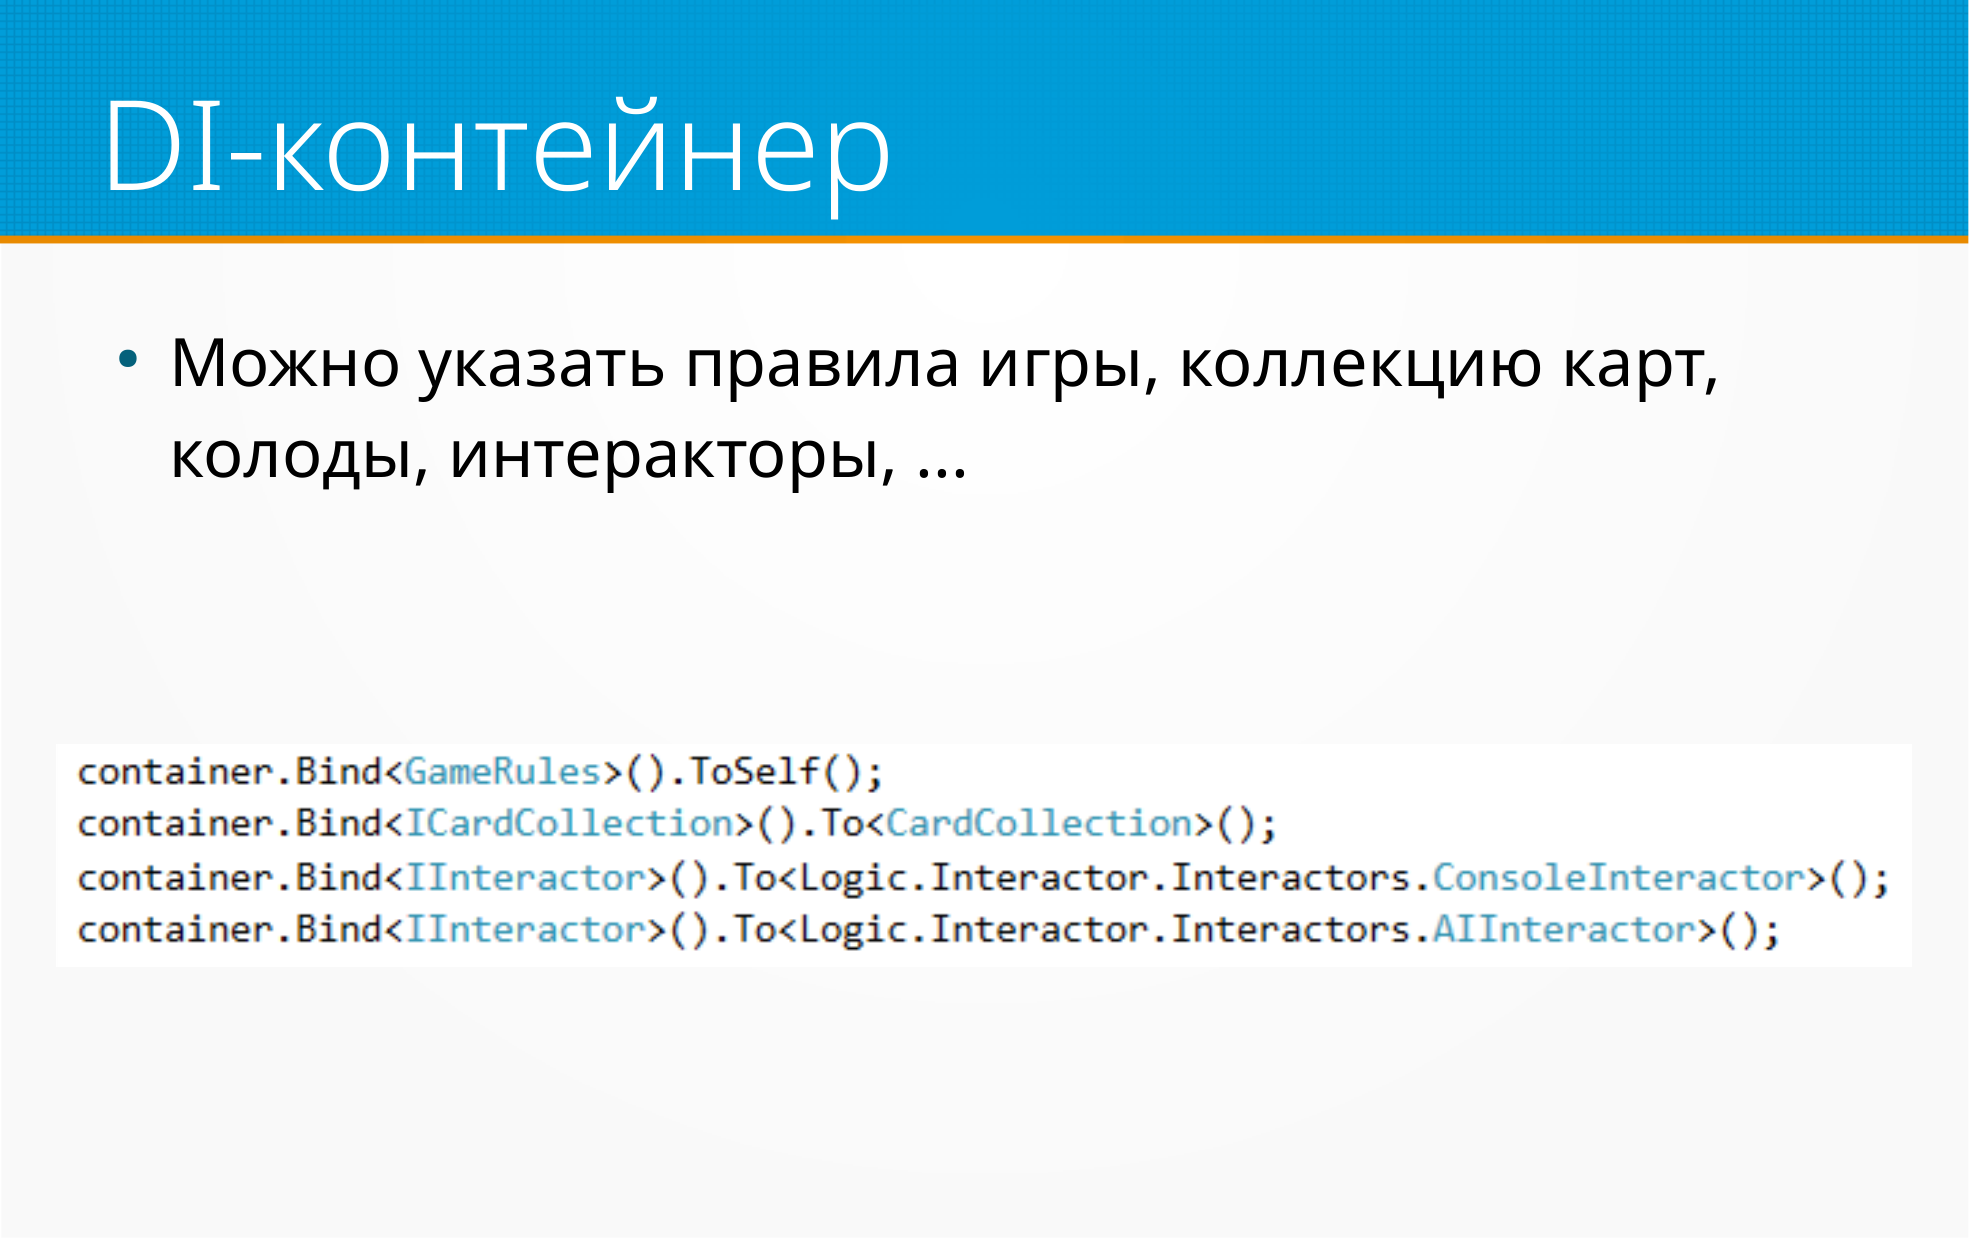

# DI-контейнер
Можно указать правила игры, коллекцию карт, колоды, интеракторы, ...